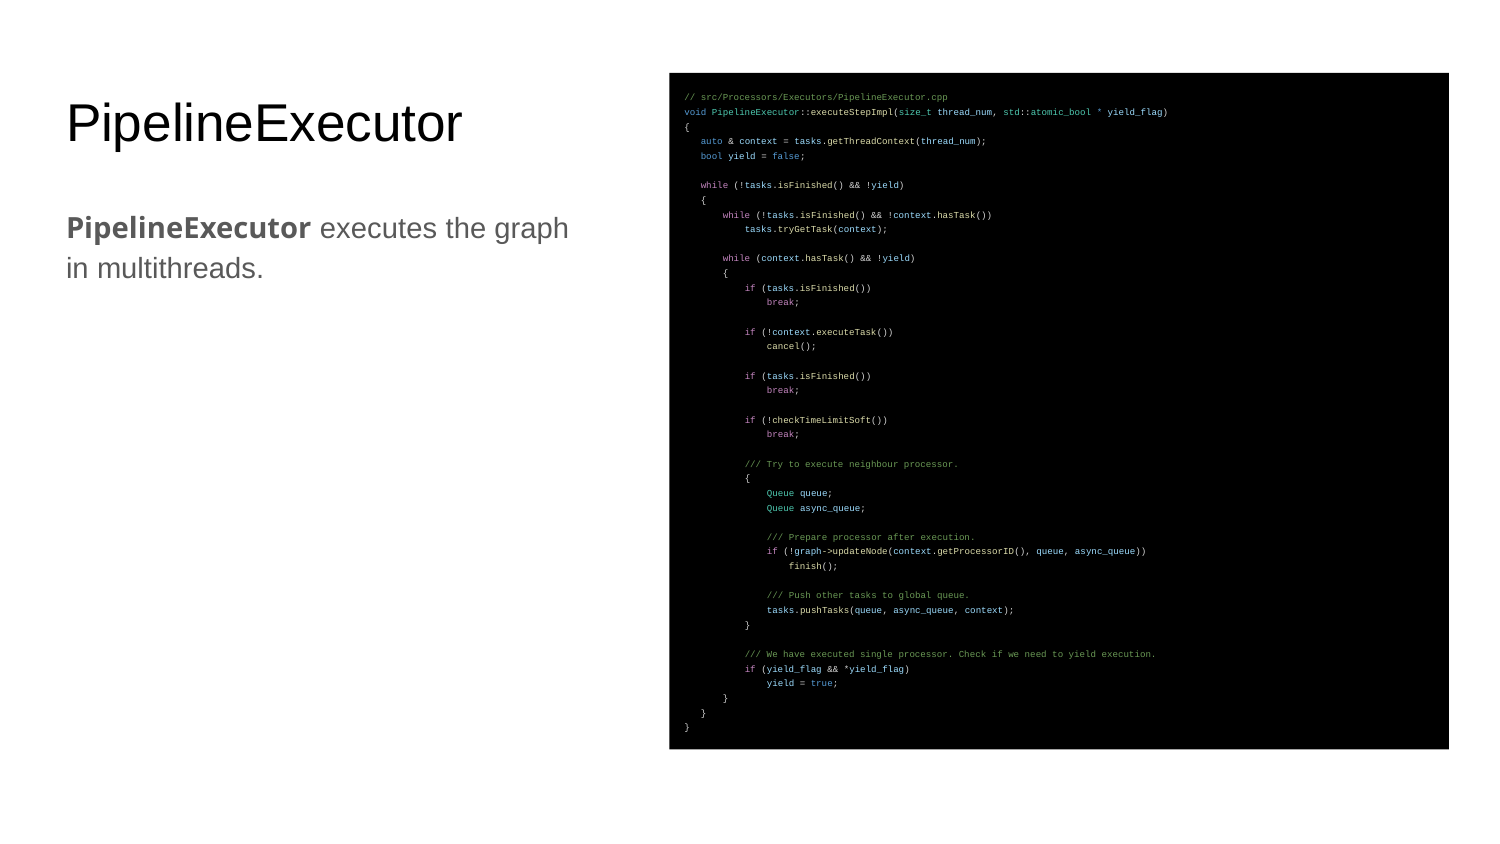

# PipelineExecutor
// src/Processors/Executors/PipelineExecutor.cpp
void PipelineExecutor::executeStepImpl(size_t thread_num, std::atomic_bool * yield_flag)
{
 auto & context = tasks.getThreadContext(thread_num);
 bool yield = false;
 while (!tasks.isFinished() && !yield)
 {
 while (!tasks.isFinished() && !context.hasTask())
 tasks.tryGetTask(context);
 while (context.hasTask() && !yield)
 {
 if (tasks.isFinished())
 break;
 if (!context.executeTask())
 cancel();
 if (tasks.isFinished())
 break;
 if (!checkTimeLimitSoft())
 break;
 /// Try to execute neighbour processor.
 {
 Queue queue;
 Queue async_queue;
 /// Prepare processor after execution.
 if (!graph->updateNode(context.getProcessorID(), queue, async_queue))
 finish();
 /// Push other tasks to global queue.
 tasks.pushTasks(queue, async_queue, context);
 }
 /// We have executed single processor. Check if we need to yield execution.
 if (yield_flag && *yield_flag)
 yield = true;
 }
 }
}
PipelineExecutor executes the graph in multithreads.